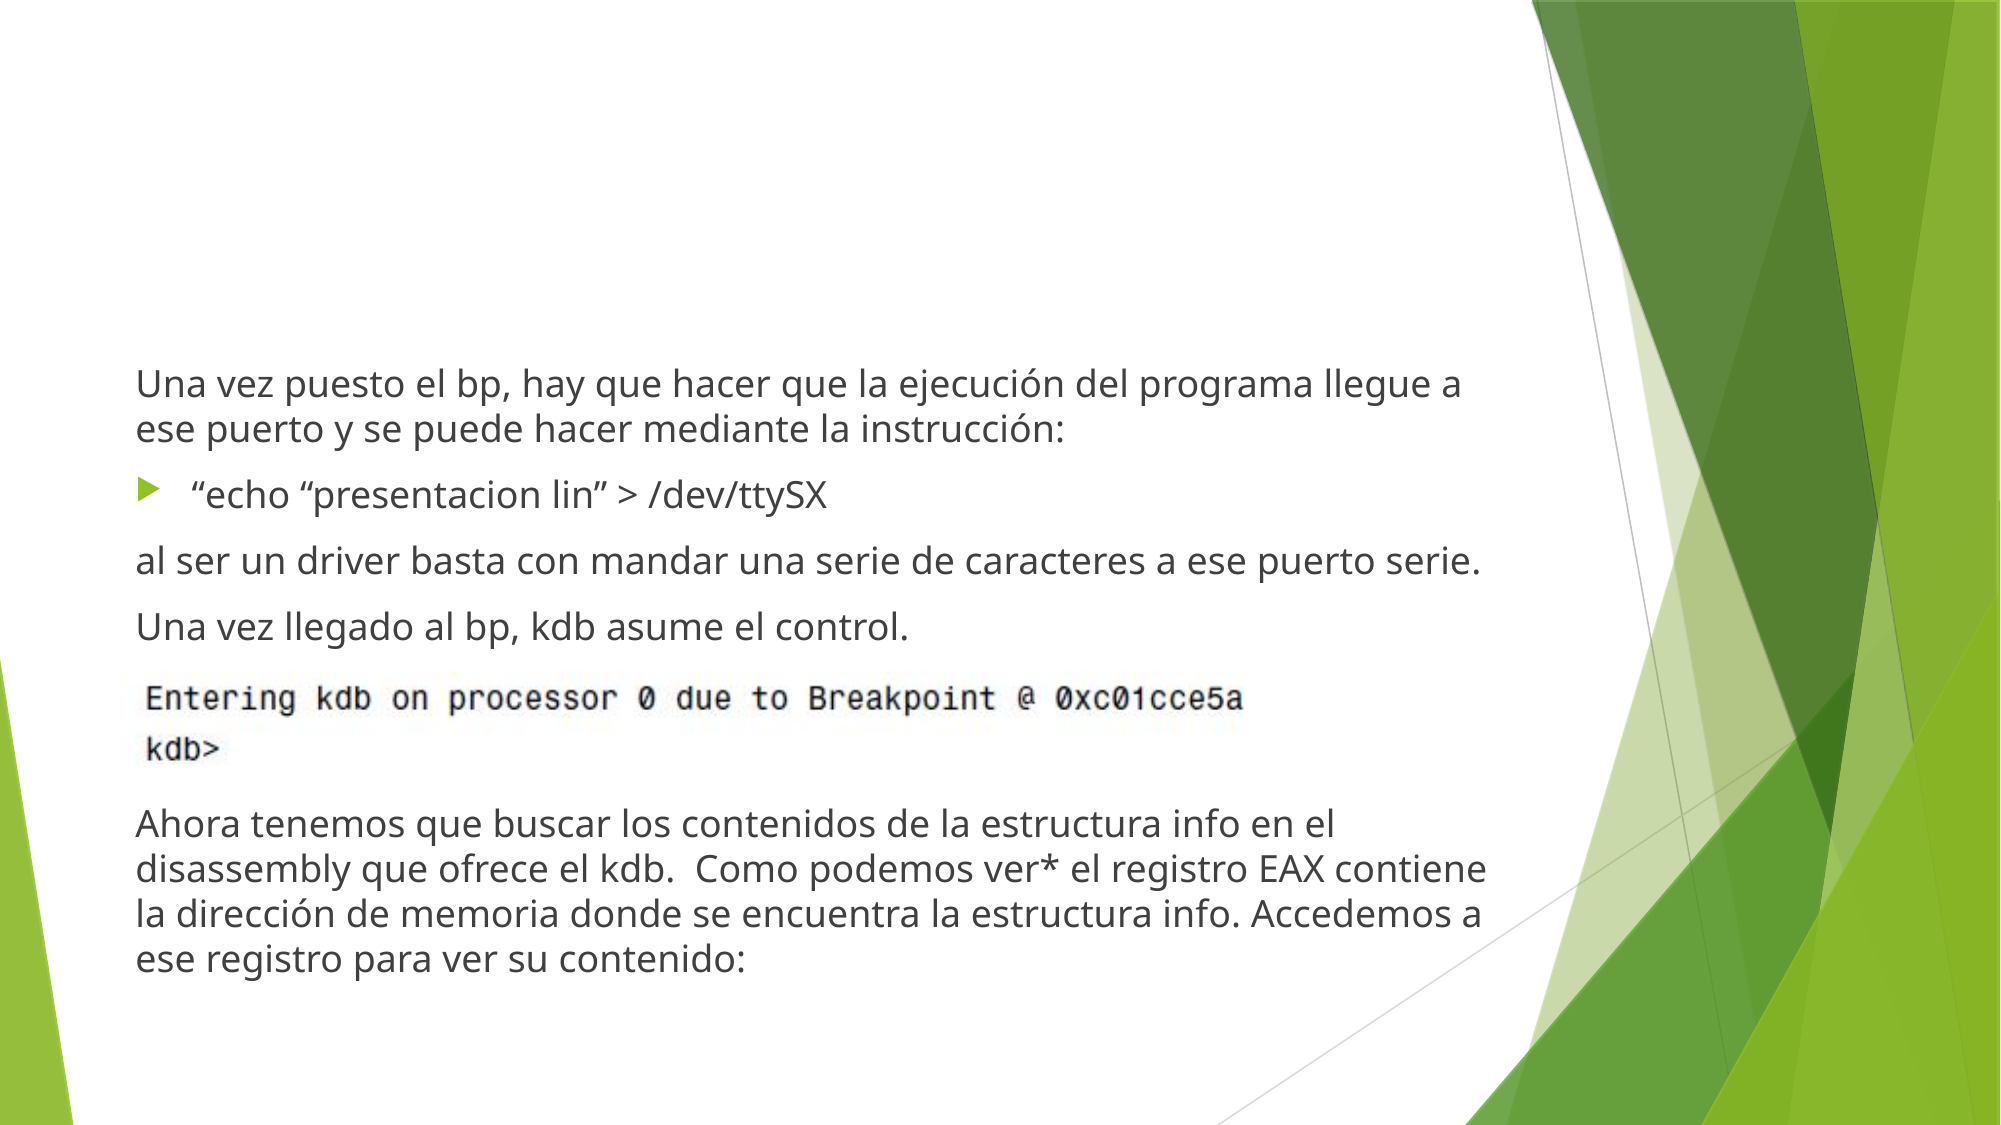

# Una vez puesto el bp, hay que hacer que la ejecución del programa llegue a ese puerto y se puede hacer mediante la instrucción:
“echo “presentacion lin” > /dev/ttySX
al ser un driver basta con mandar una serie de caracteres a ese puerto serie.
Una vez llegado al bp, kdb asume el control.
Ahora tenemos que buscar los contenidos de la estructura info en el disassembly que ofrece el kdb. Como podemos ver* el registro EAX contiene la dirección de memoria donde se encuentra la estructura info. Accedemos a ese registro para ver su contenido: